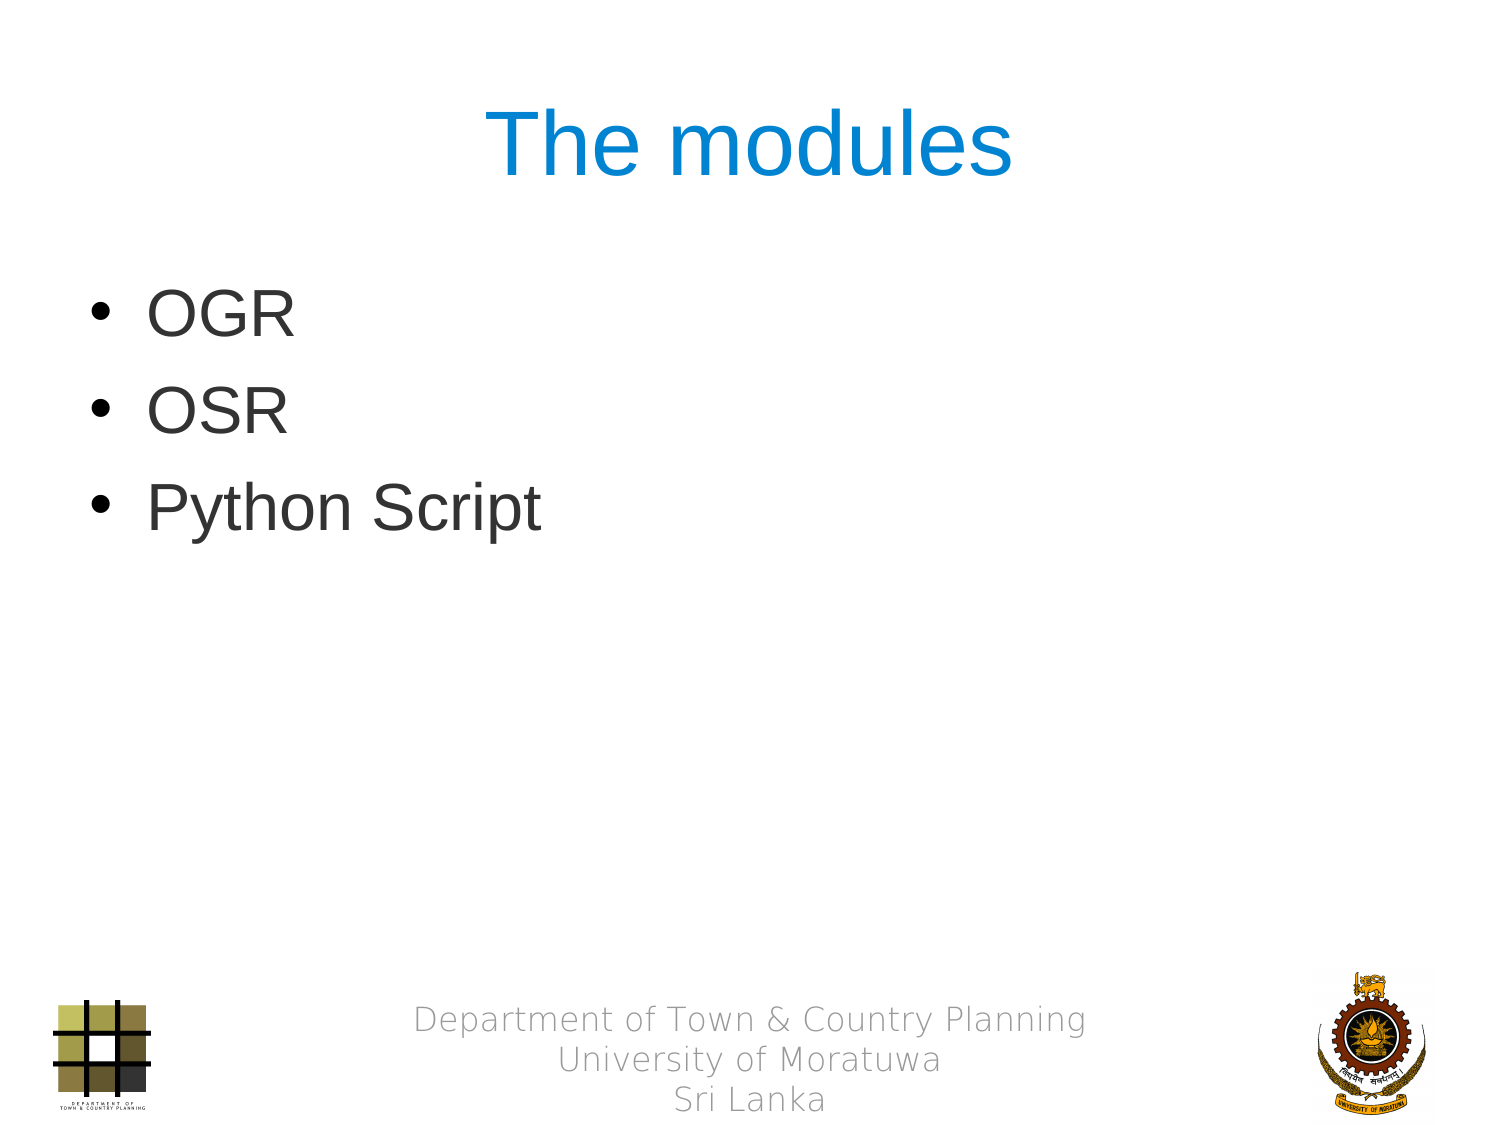

# The modules
OGR
OSR
Python Script